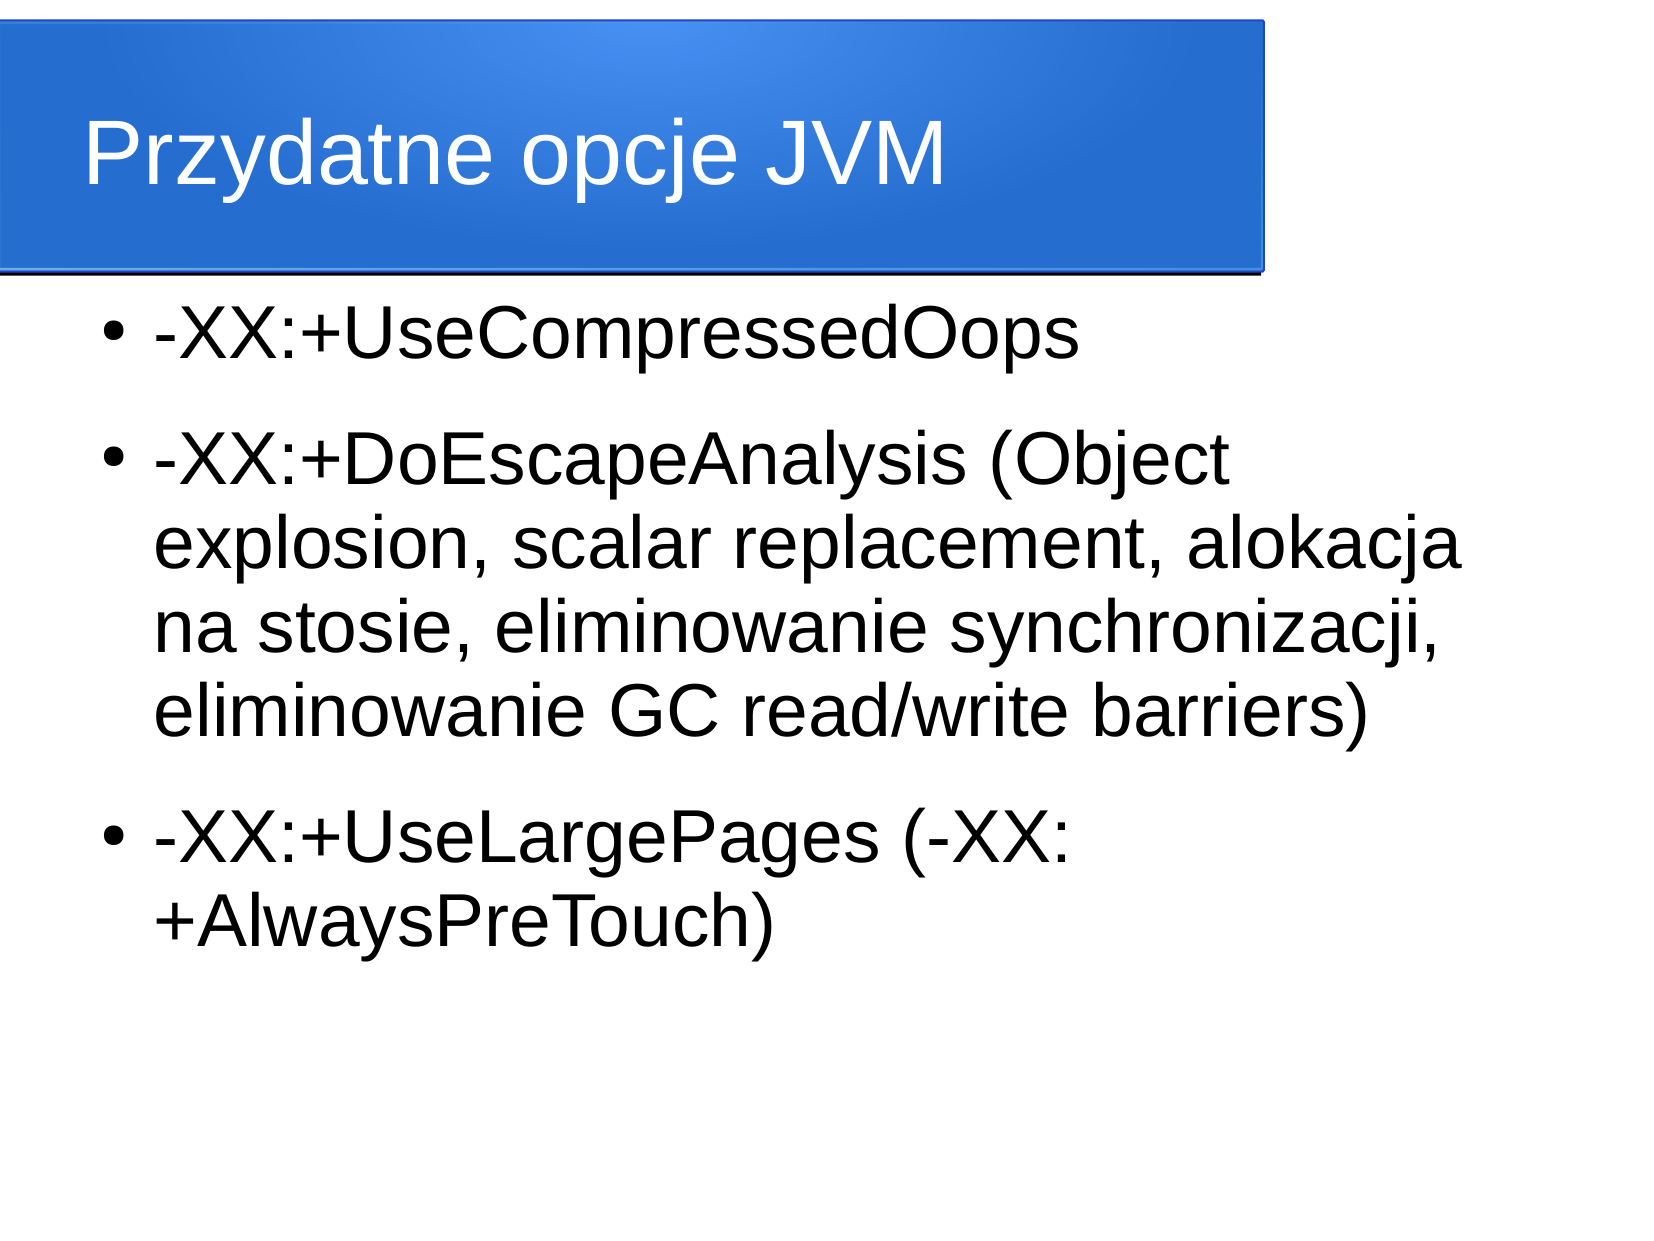

# Przydatne opcje JVM
-XX:+UseCompressedOops
-XX:+DoEscapeAnalysis (Object explosion, scalar replacement, alokacja na stosie, eliminowanie synchronizacji, eliminowanie GC read/write barriers)
-XX:+UseLargePages (-XX:+AlwaysPreTouch)